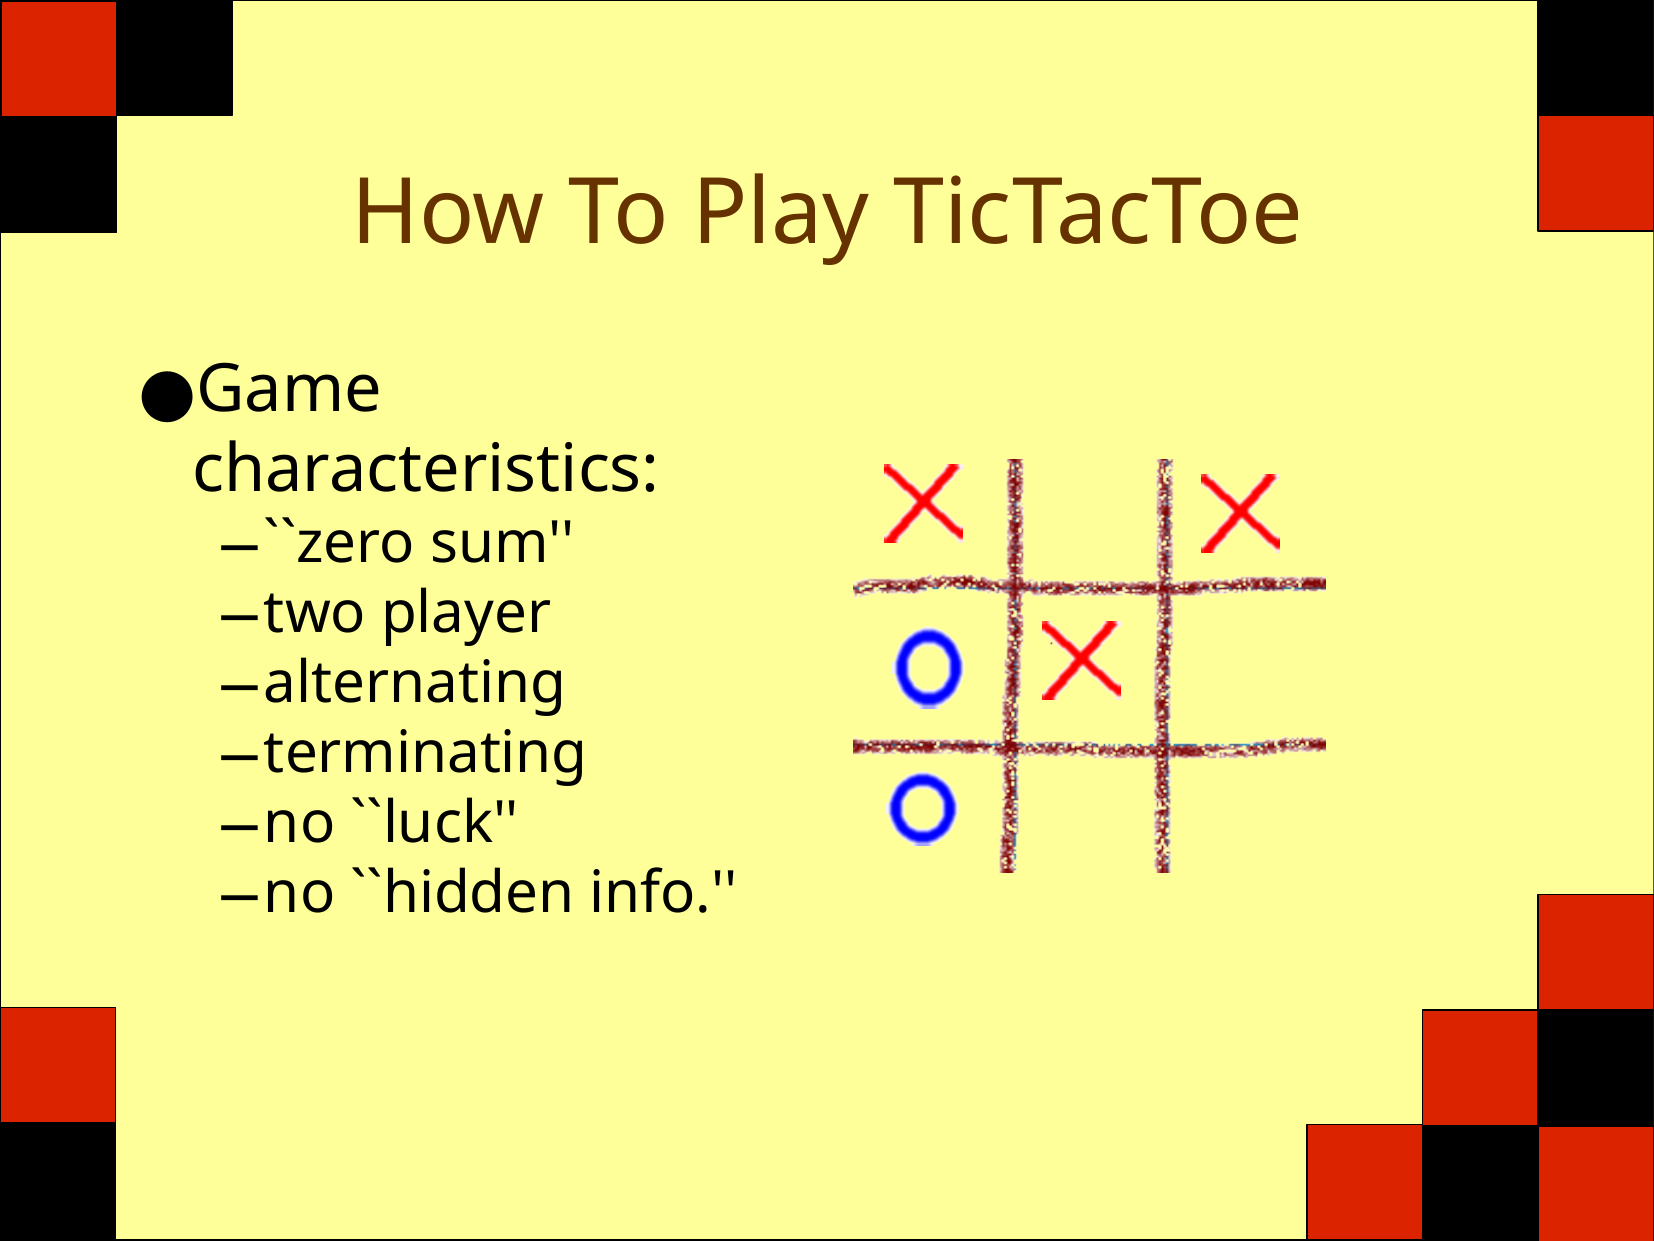

How To Play Tic­Tac­Toe
Game characteristics:
``zero sum''
two player
alternating
terminating
no ``luck''
no ``hidden info.''